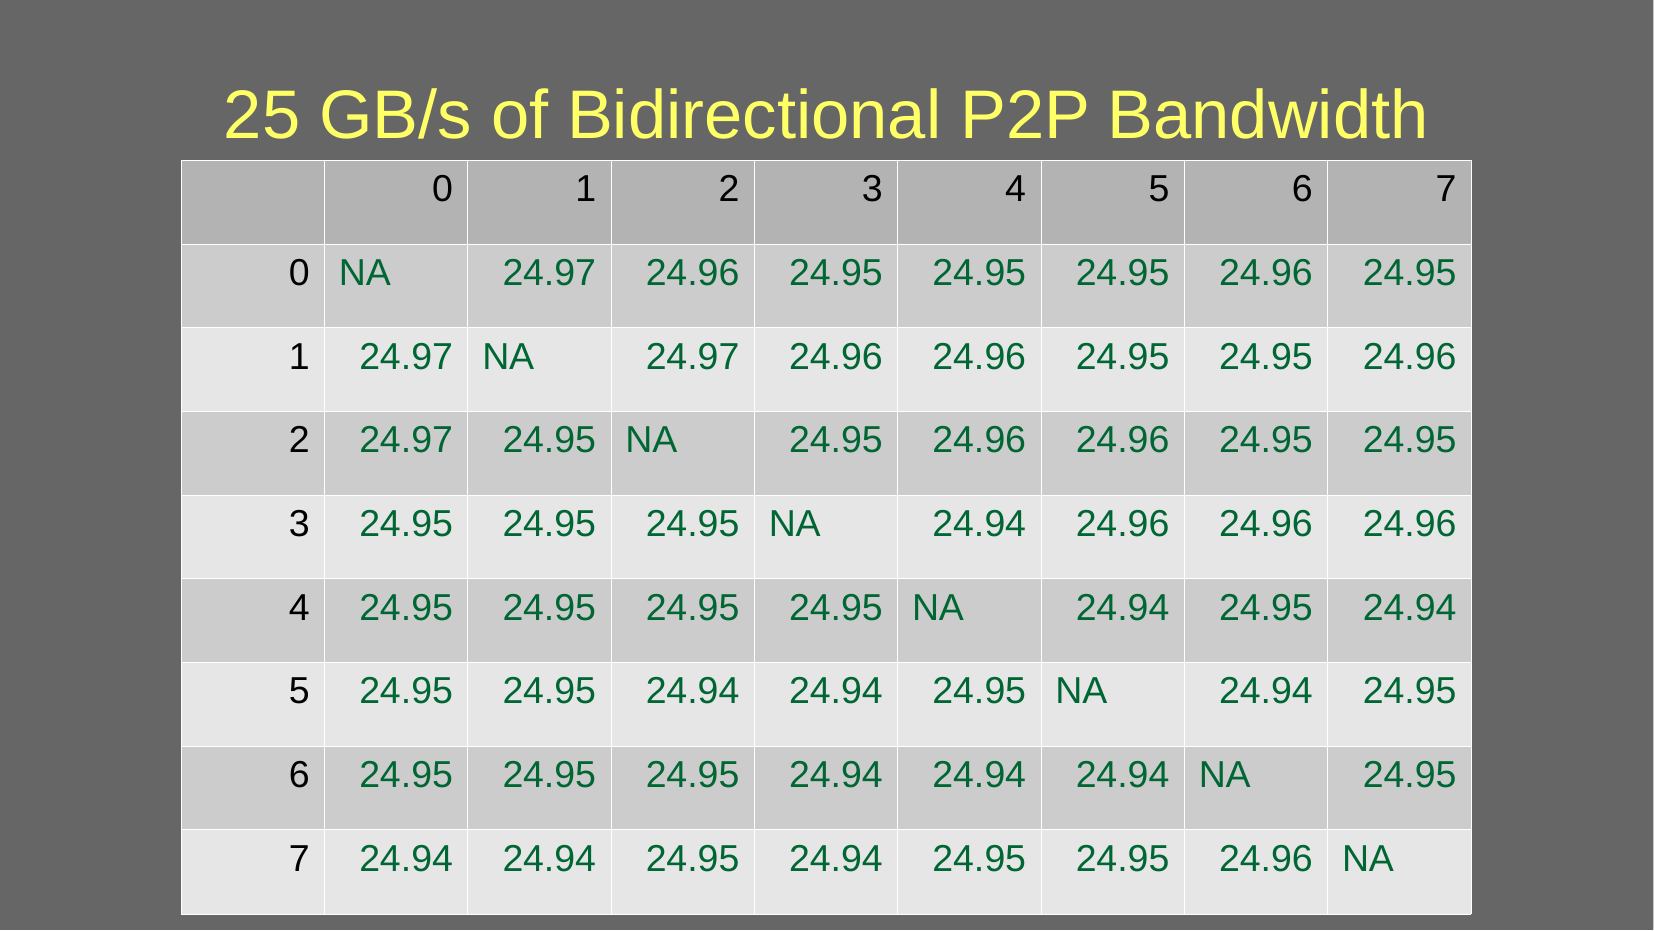

# 25 GB/s of Bidirectional P2P Bandwidth
| | 0 | 1 | 2 | 3 | 4 | 5 | 6 | 7 |
| --- | --- | --- | --- | --- | --- | --- | --- | --- |
| 0 | NA | 24.97 | 24.96 | 24.95 | 24.95 | 24.95 | 24.96 | 24.95 |
| 1 | 24.97 | NA | 24.97 | 24.96 | 24.96 | 24.95 | 24.95 | 24.96 |
| 2 | 24.97 | 24.95 | NA | 24.95 | 24.96 | 24.96 | 24.95 | 24.95 |
| 3 | 24.95 | 24.95 | 24.95 | NA | 24.94 | 24.96 | 24.96 | 24.96 |
| 4 | 24.95 | 24.95 | 24.95 | 24.95 | NA | 24.94 | 24.95 | 24.94 |
| 5 | 24.95 | 24.95 | 24.94 | 24.94 | 24.95 | NA | 24.94 | 24.95 |
| 6 | 24.95 | 24.95 | 24.95 | 24.94 | 24.94 | 24.94 | NA | 24.95 |
| 7 | 24.94 | 24.94 | 24.95 | 24.94 | 24.95 | 24.95 | 24.96 | NA |